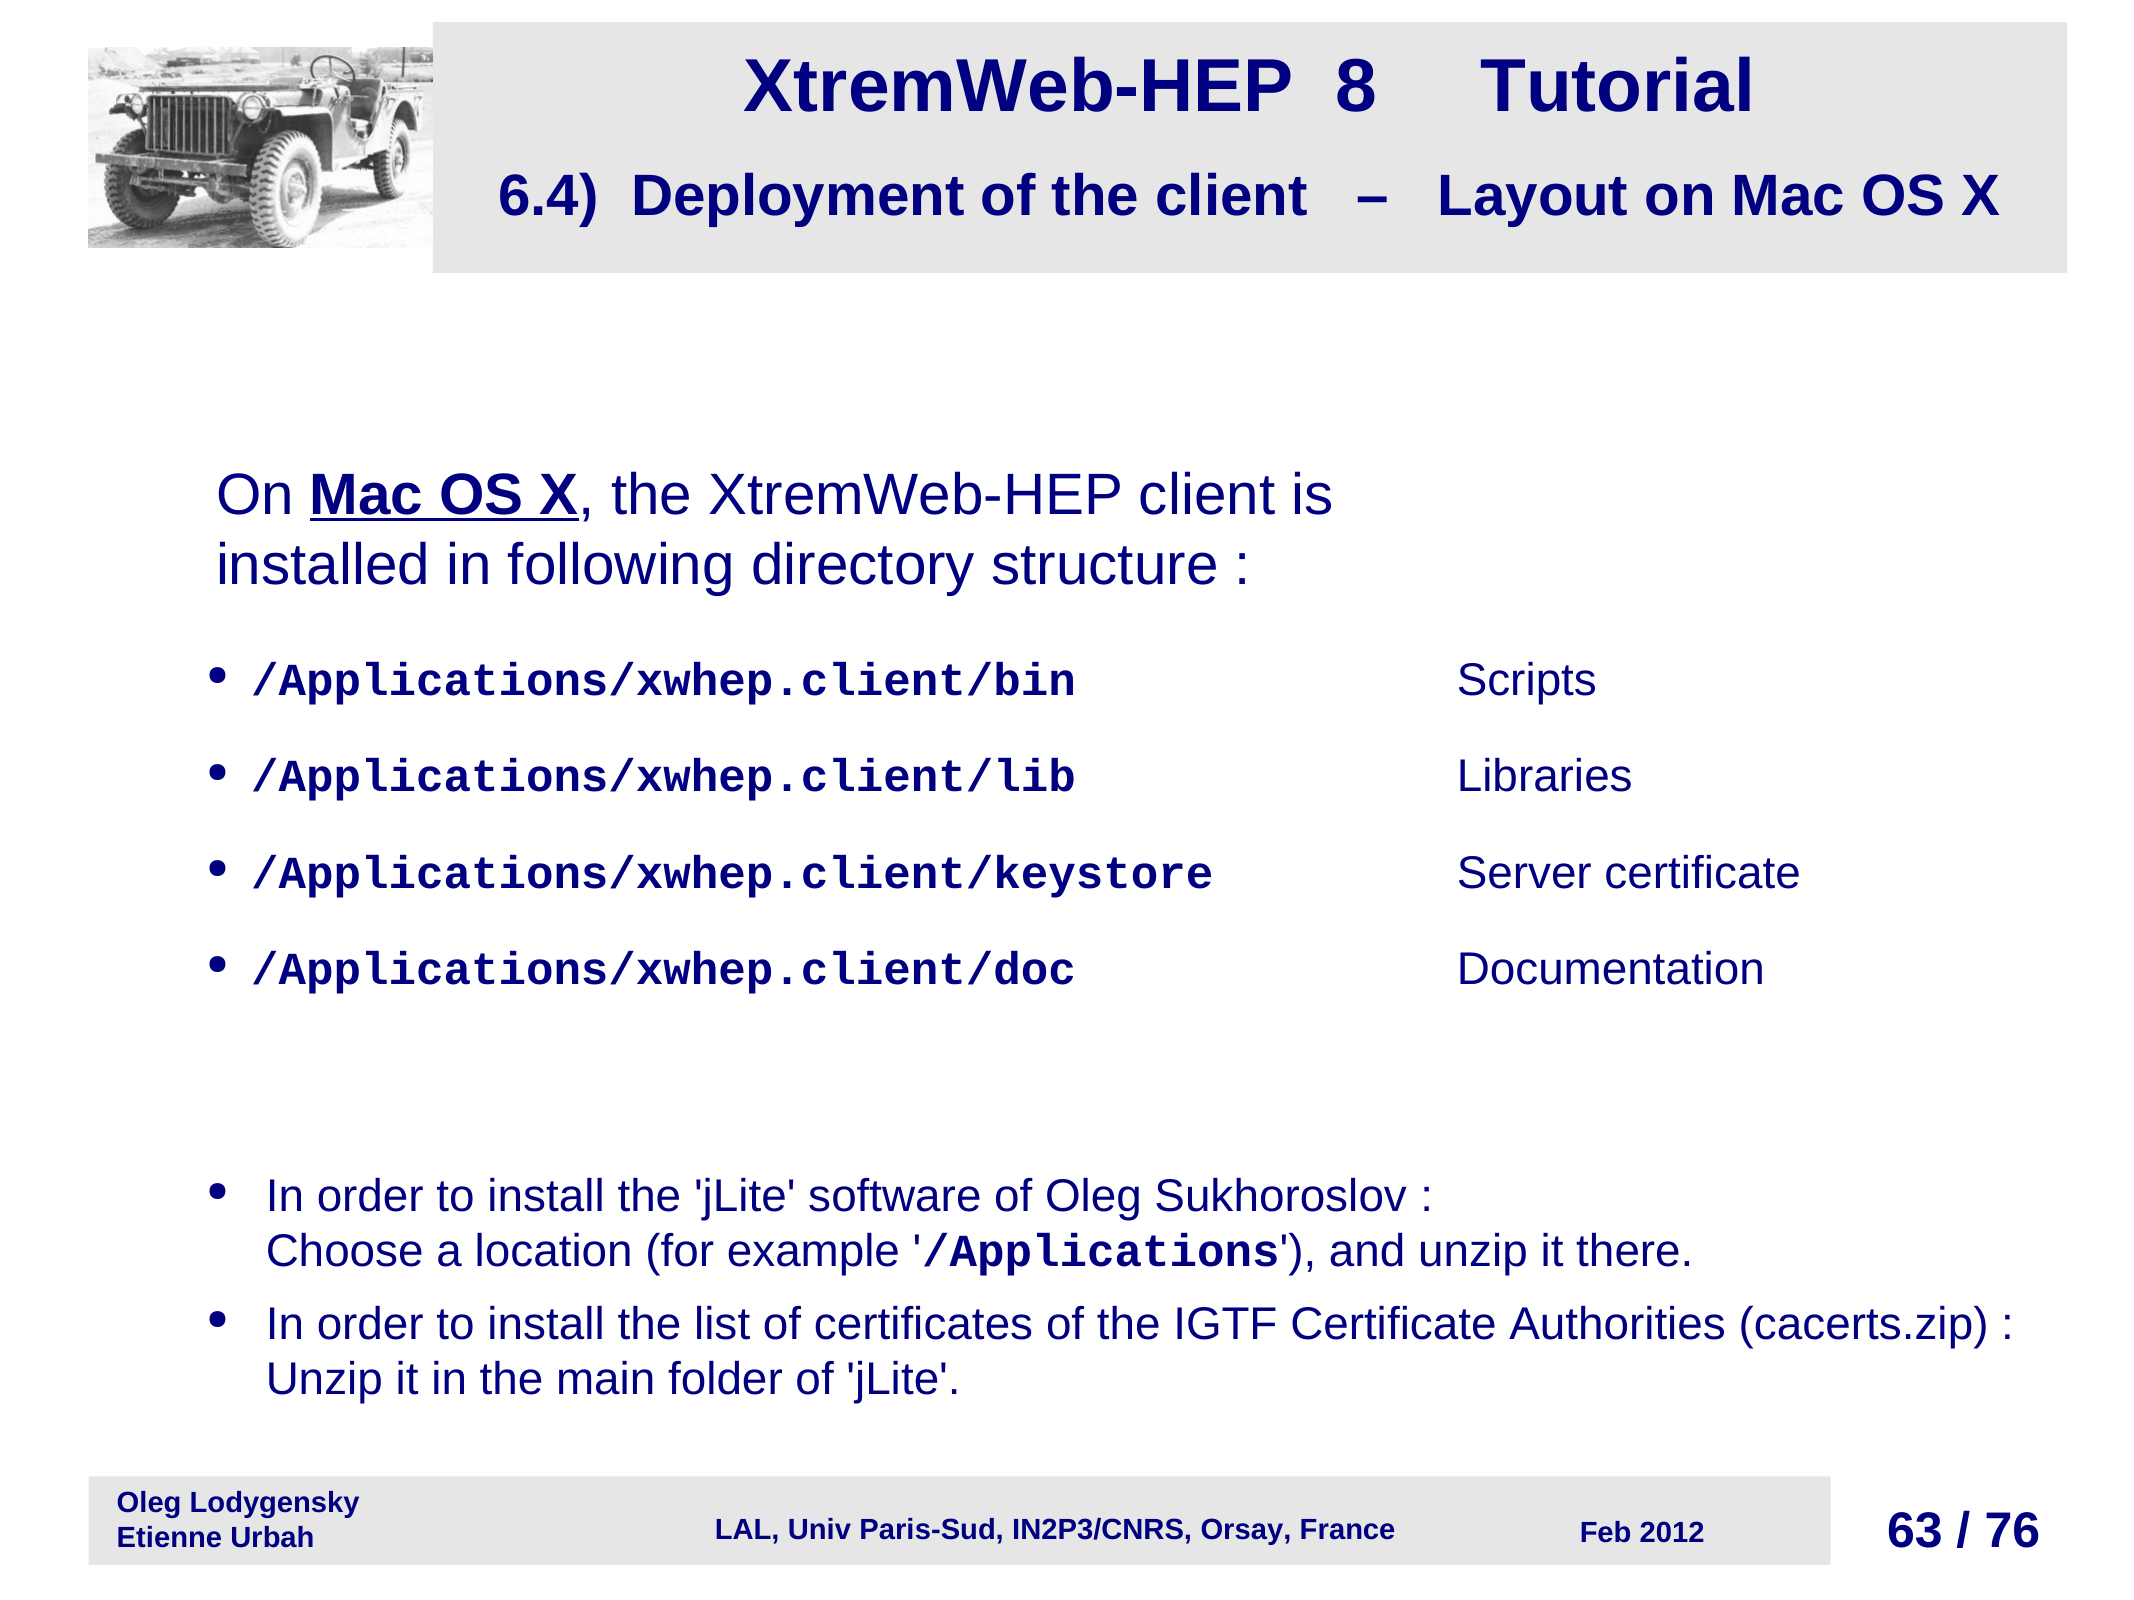

# 6.4) Deployment of the client – Layout on Mac OS X
On Mac OS X, the XtremWeb-HEP client is installed in following directory structure :
/Applications/xwhep.client/bin
/Applications/xwhep.client/lib
/Applications/xwhep.client/keystore
/Applications/xwhep.client/doc
Scripts
Libraries
Server certificate
Documentation
In order to install the 'jLite' software of Oleg Sukhoroslov :
Choose a location (for example '/Applications'), and unzip it there.
In order to install the list of certificates of the IGTF Certificate Authorities (cacerts.zip) :
Unzip it in the main folder of 'jLite'.
63